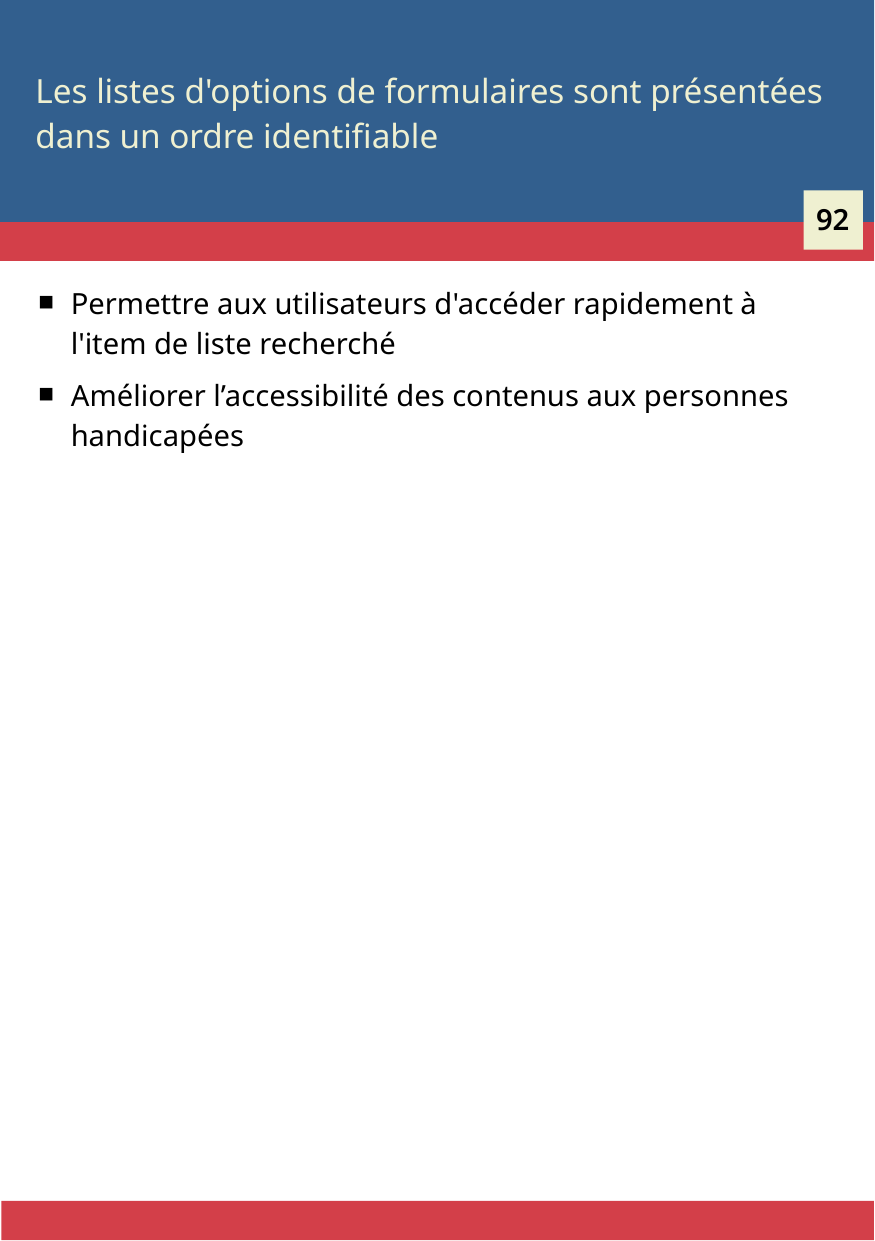

# Les listes d'options de formulaires sont présentées dans un ordre identifiable
92
Permettre aux utilisateurs d'accéder rapidement à l'item de liste recherché
Améliorer l’accessibilité des contenus aux personnes handicapées